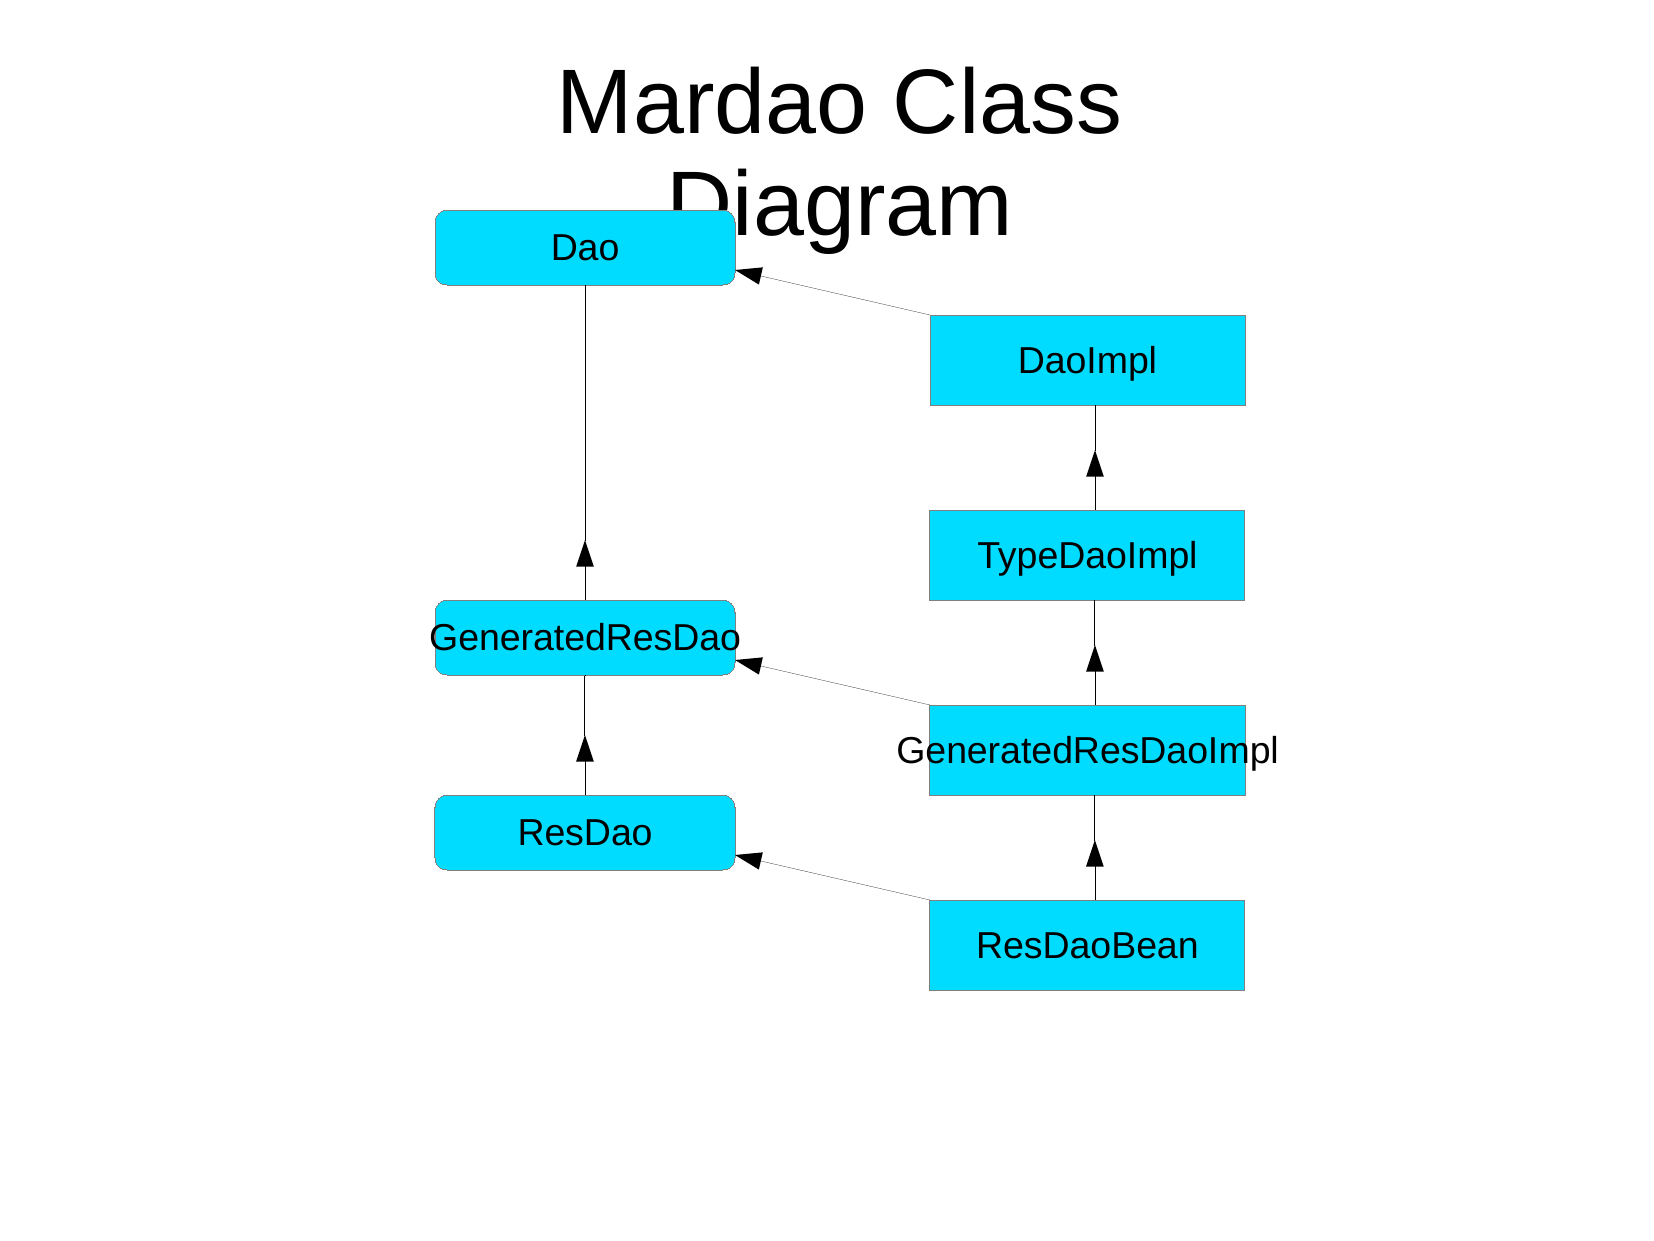

# Mardao Class Diagram
Dao
DaoImpl
TypeDaoImpl
GeneratedResDao
GeneratedResDaoImpl
ResDao
ResDaoBean